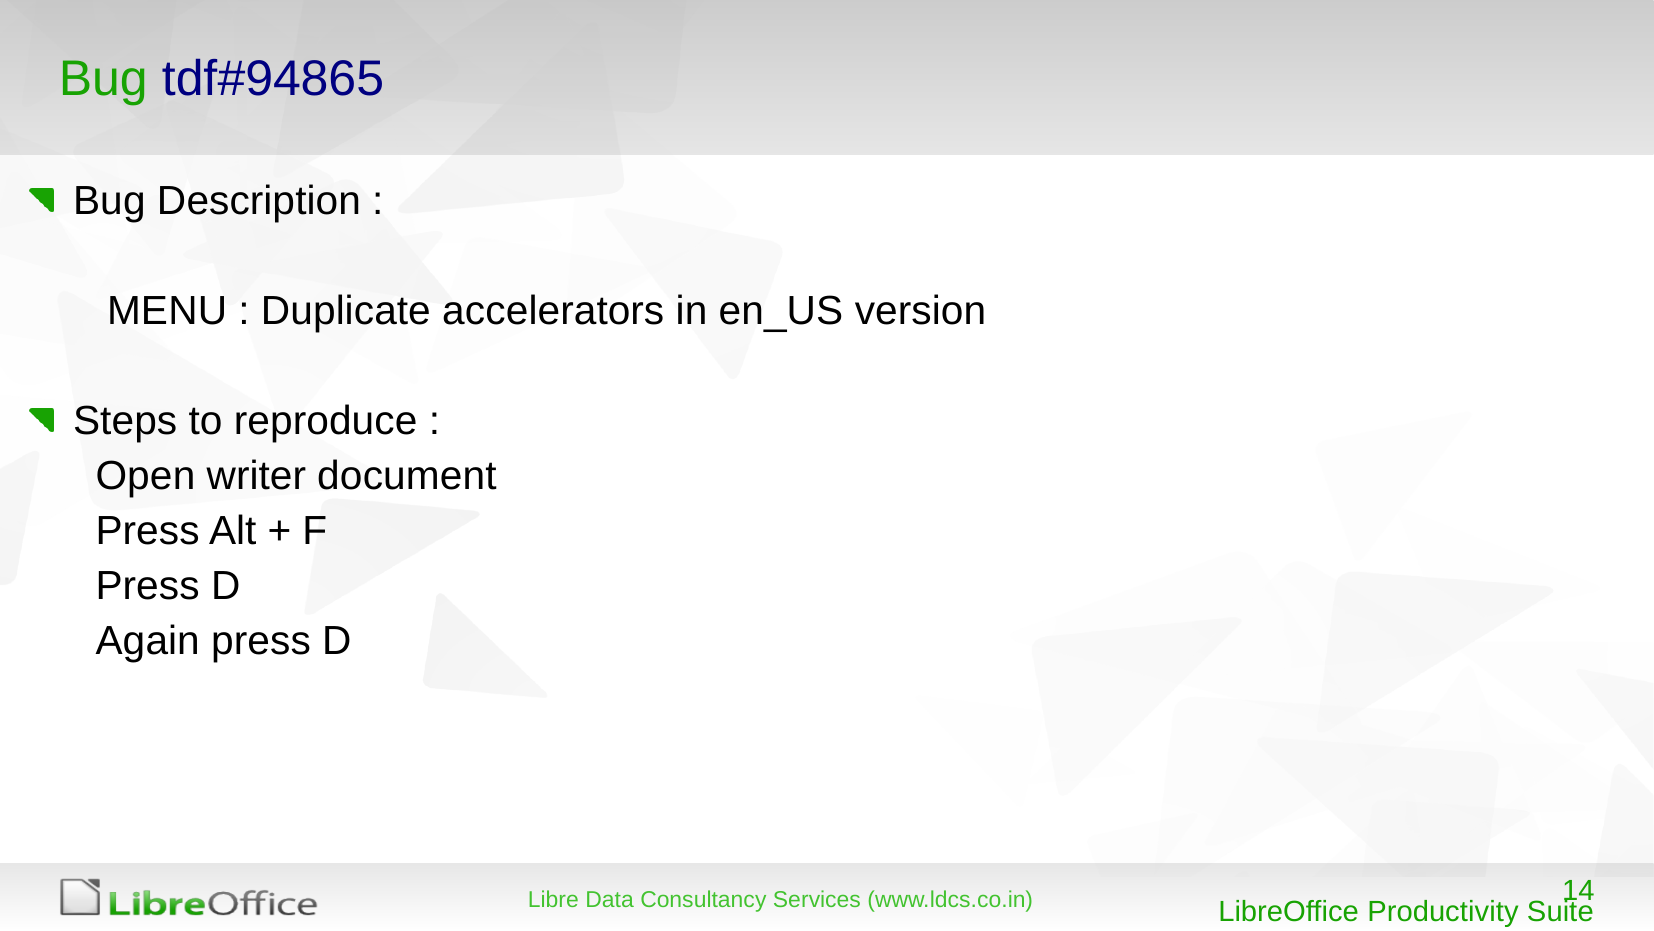

# Bug tdf#94865
Bug Description :
 MENU : Duplicate accelerators in en_US version
Steps to reproduce :
 Open writer document
 Press Alt + F
 Press D
 Again press D
14
| Libre Data Consultancy Services (www.ldcs.co.in) |
| --- |
LibreOffice Productivity Suite